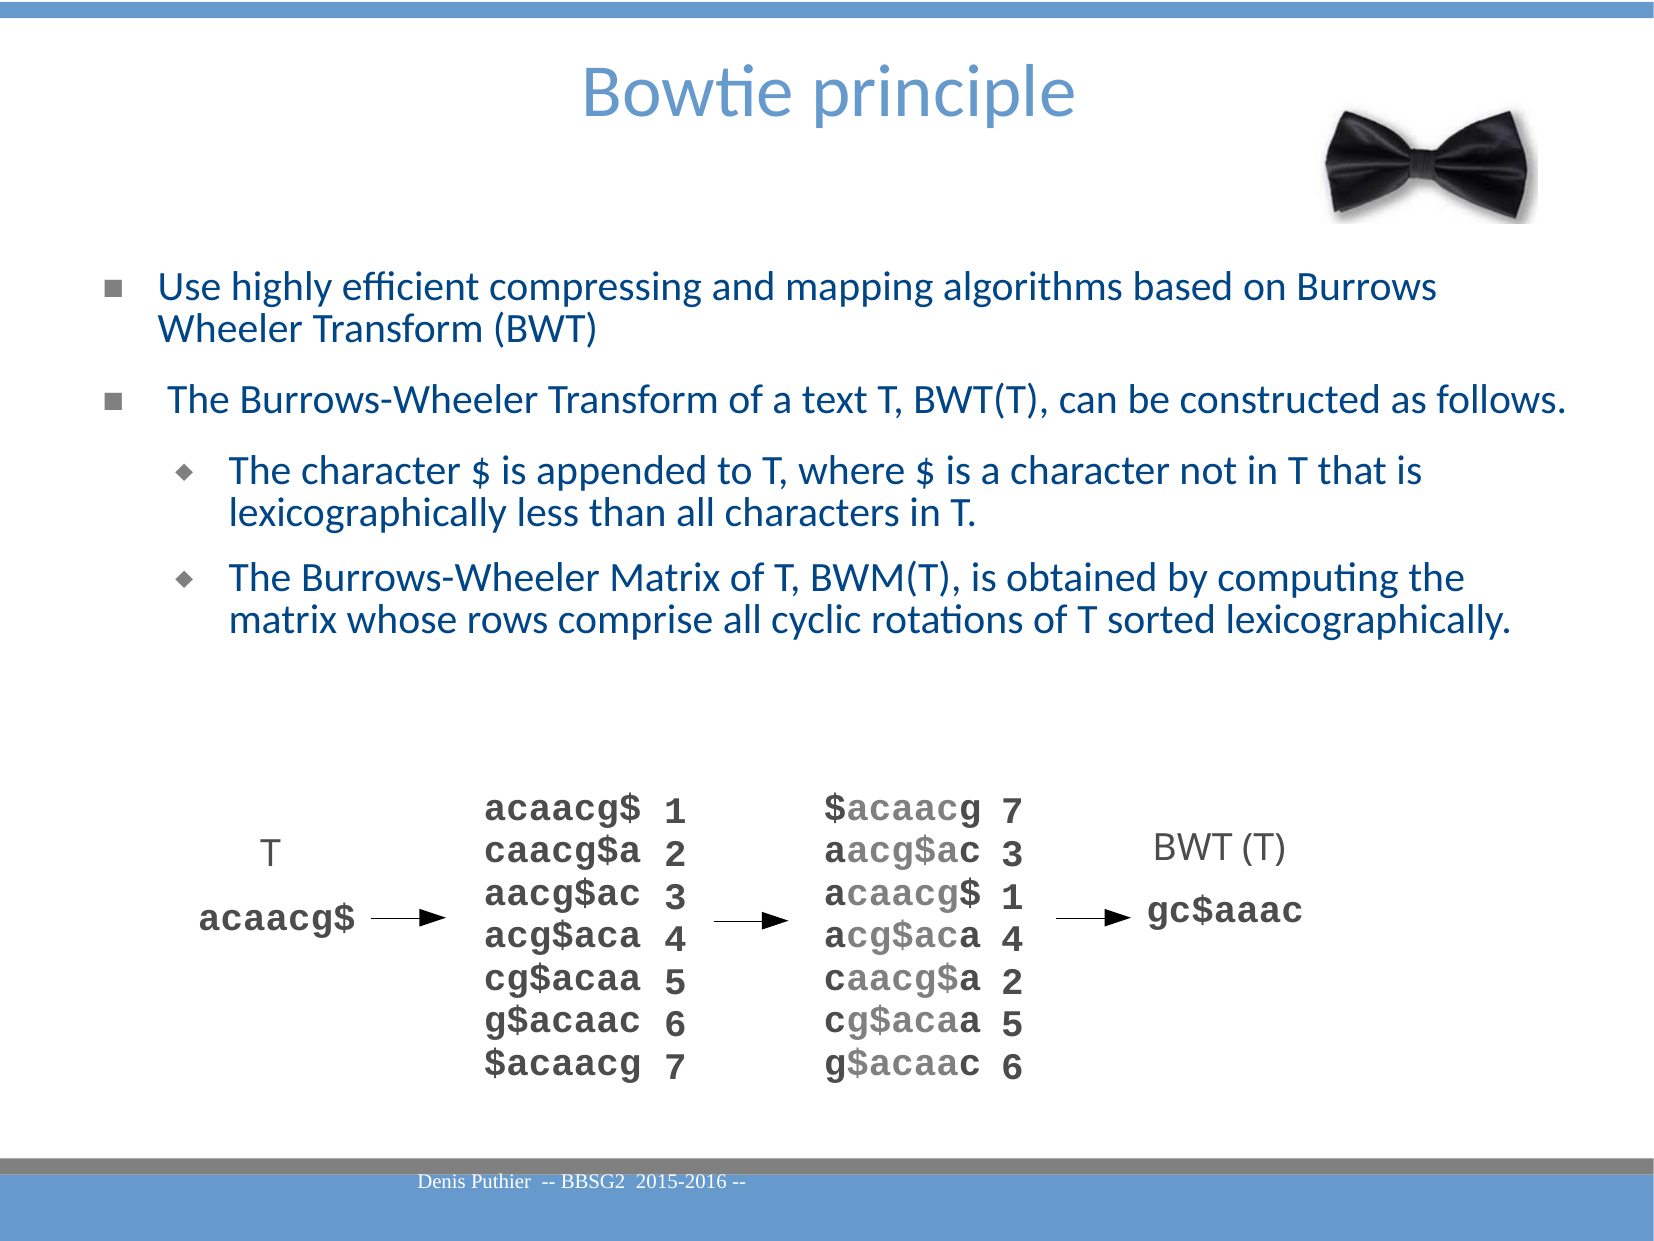

# Bowtie principle
Use highly efficient compressing and mapping algorithms based on Burrows Wheeler Transform (BWT)
 The Burrows-Wheeler Transform of a text T, BWT(T), can be constructed as follows.
The character $ is appended to T, where $ is a character not in T that is lexicographically less than all characters in T.
The Burrows-Wheeler Matrix of T, BWM(T), is obtained by computing the matrix whose rows comprise all cyclic rotations of T sorted lexicographically.
acaacg$
caacg$a
aacg$ac
acg$aca
cg$acaa
g$acaac
$acaacg
$acaacg
aacg$ac
acaacg$
acg$aca
caacg$a
cg$acaa
g$acaac
1
2
3
4
5
6
7
7
3
1
4
2
5
6
BWT (T)
T
gc$aaac
acaacg$